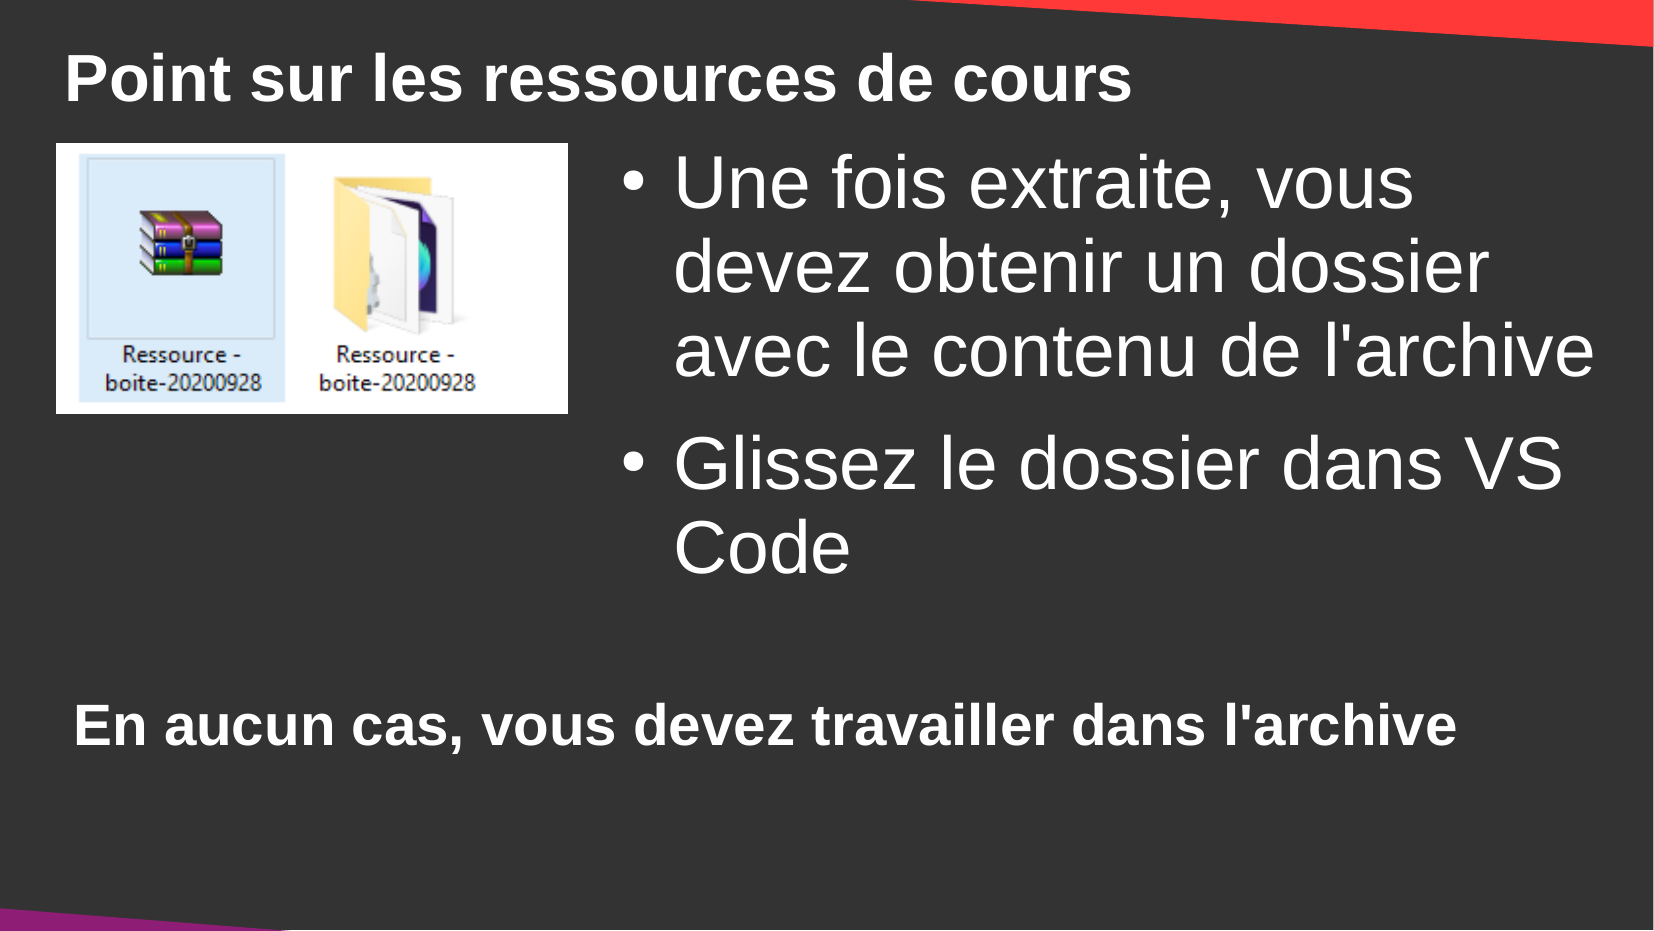

Point sur les ressources de cours
# Une fois extraite, vous devez obtenir un dossier avec le contenu de l'archive
Glissez le dossier dans VS Code
En aucun cas, vous devez travailler dans l'archive